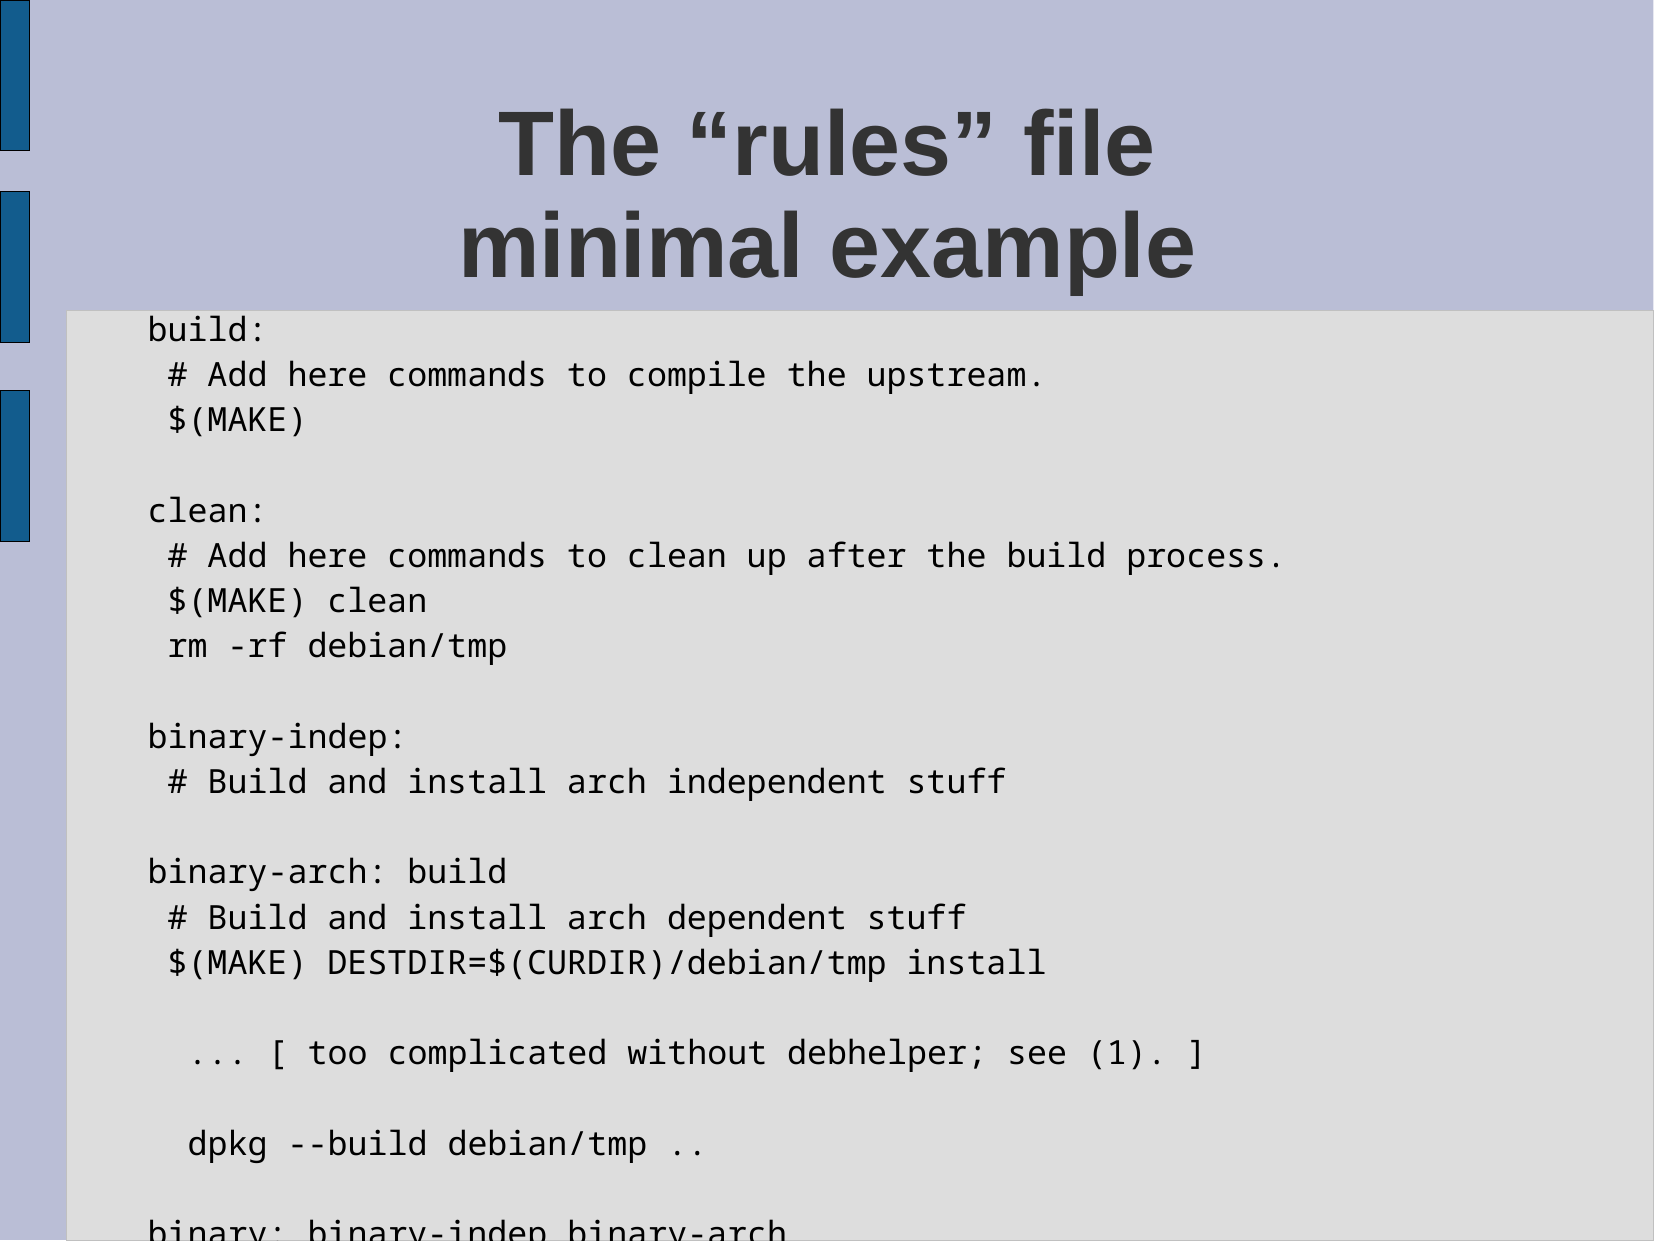

# The “rules” file minimal example
build:
 # Add here commands to compile the upstream.
 $(MAKE)
clean:
 # Add here commands to clean up after the build process.
 $(MAKE) clean
 rm -rf debian/tmp
binary-indep:
 # Build and install arch independent stuff
binary-arch: build
 # Build and install arch dependent stuff
 $(MAKE) DESTDIR=$(CURDIR)/debian/tmp install
 ... [ too complicated without debhelper; see (1). ]
 dpkg --build debian/tmp ..
binary: binary-indep binary-arch